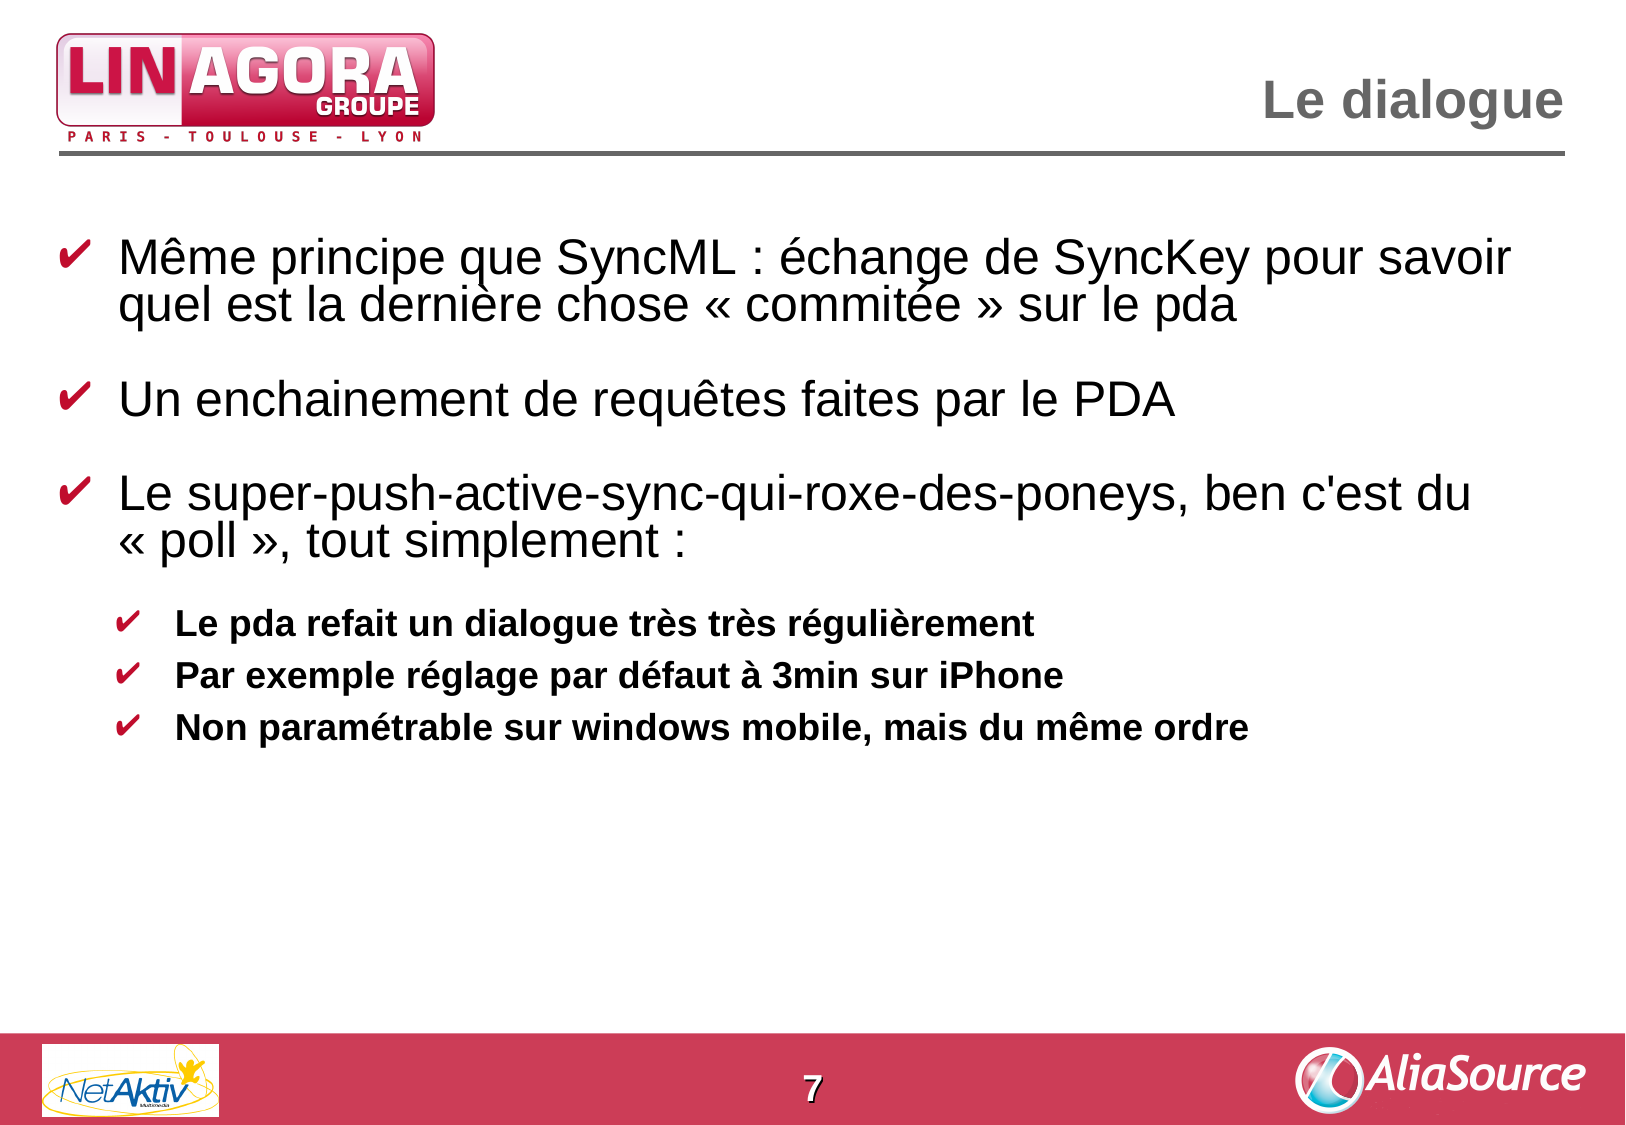

# Le dialogue
Même principe que SyncML : échange de SyncKey pour savoir quel est la dernière chose « commitée » sur le pda
Un enchainement de requêtes faites par le PDA
Le super-push-active-sync-qui-roxe-des-poneys, ben c'est du « poll », tout simplement :
Le pda refait un dialogue très très régulièrement
Par exemple réglage par défaut à 3min sur iPhone
Non paramétrable sur windows mobile, mais du même ordre